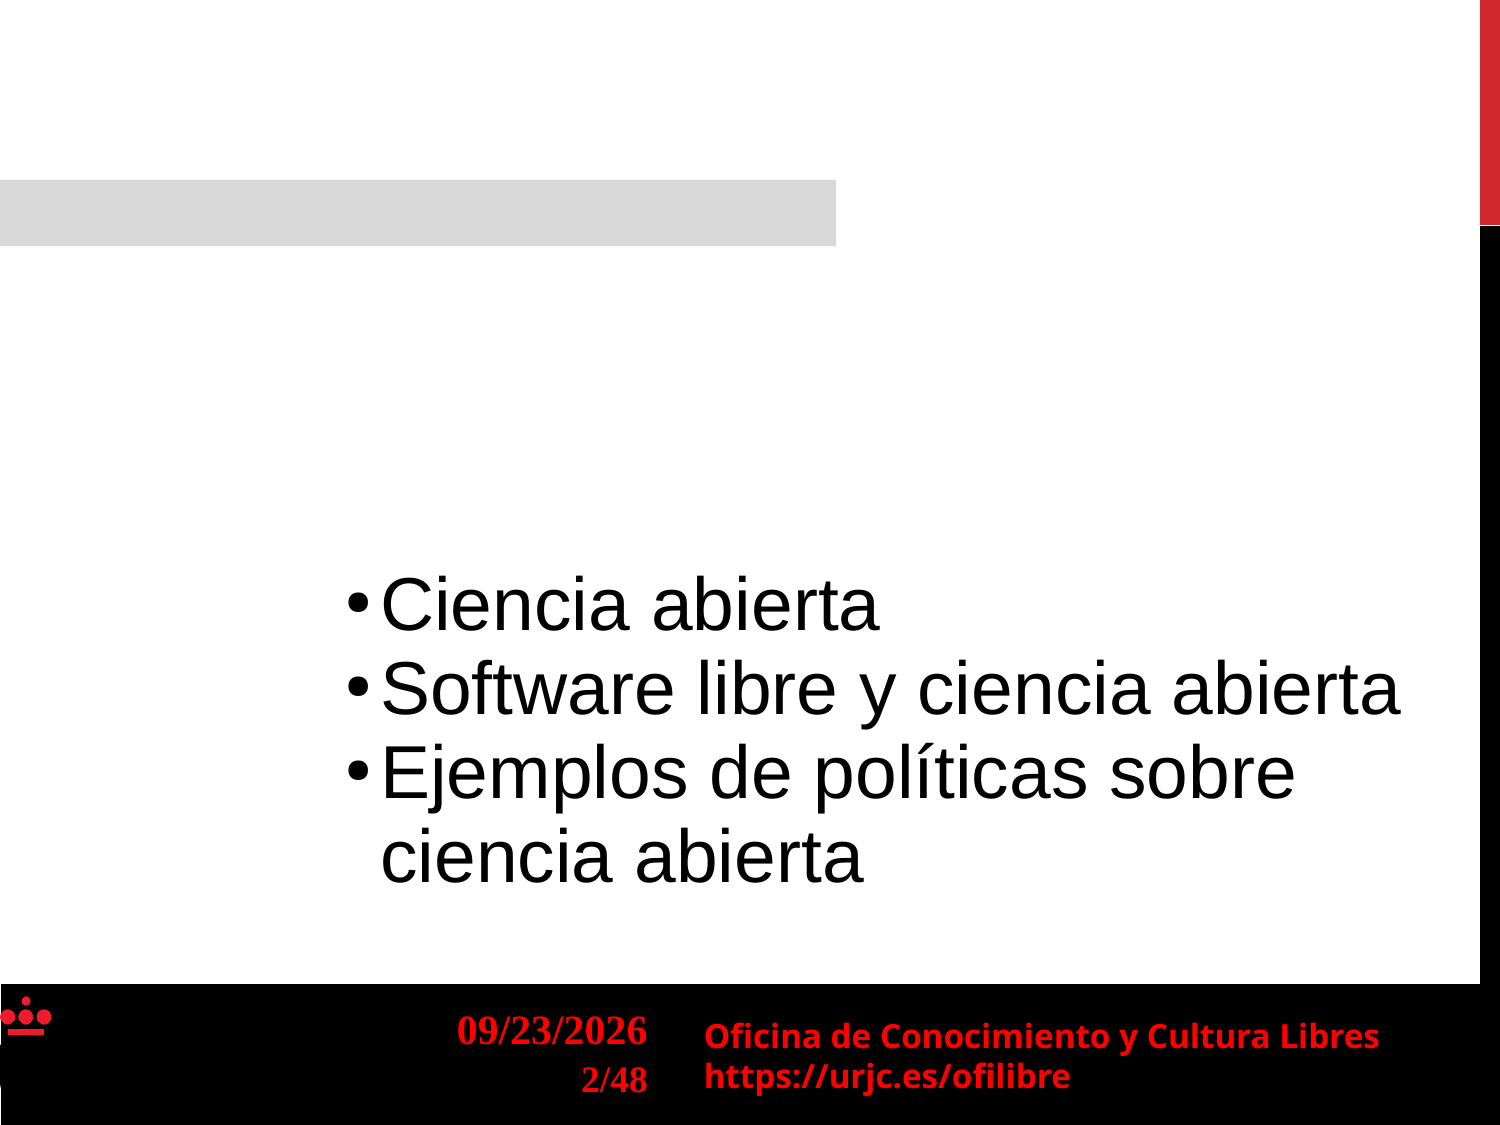

#
Ciencia abierta
Software libre y ciencia abierta
Ejemplos de políticas sobre ciencia abierta